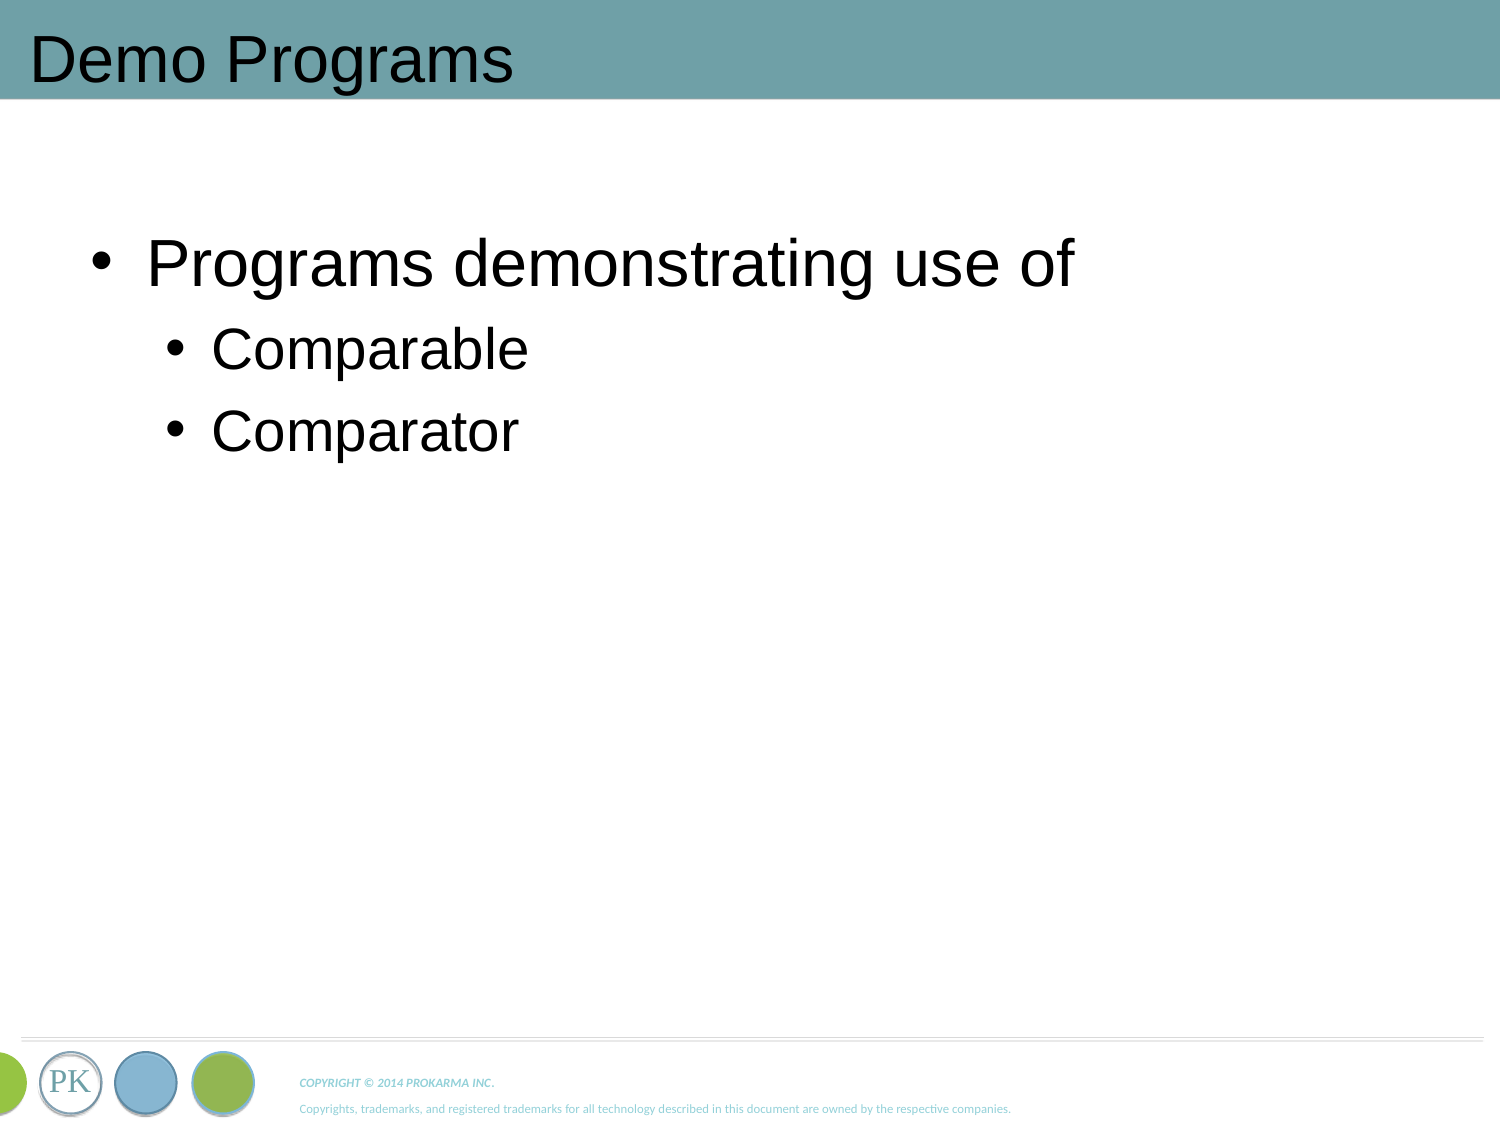

Demo Programs
Programs demonstrating use of
Comparable
Comparator